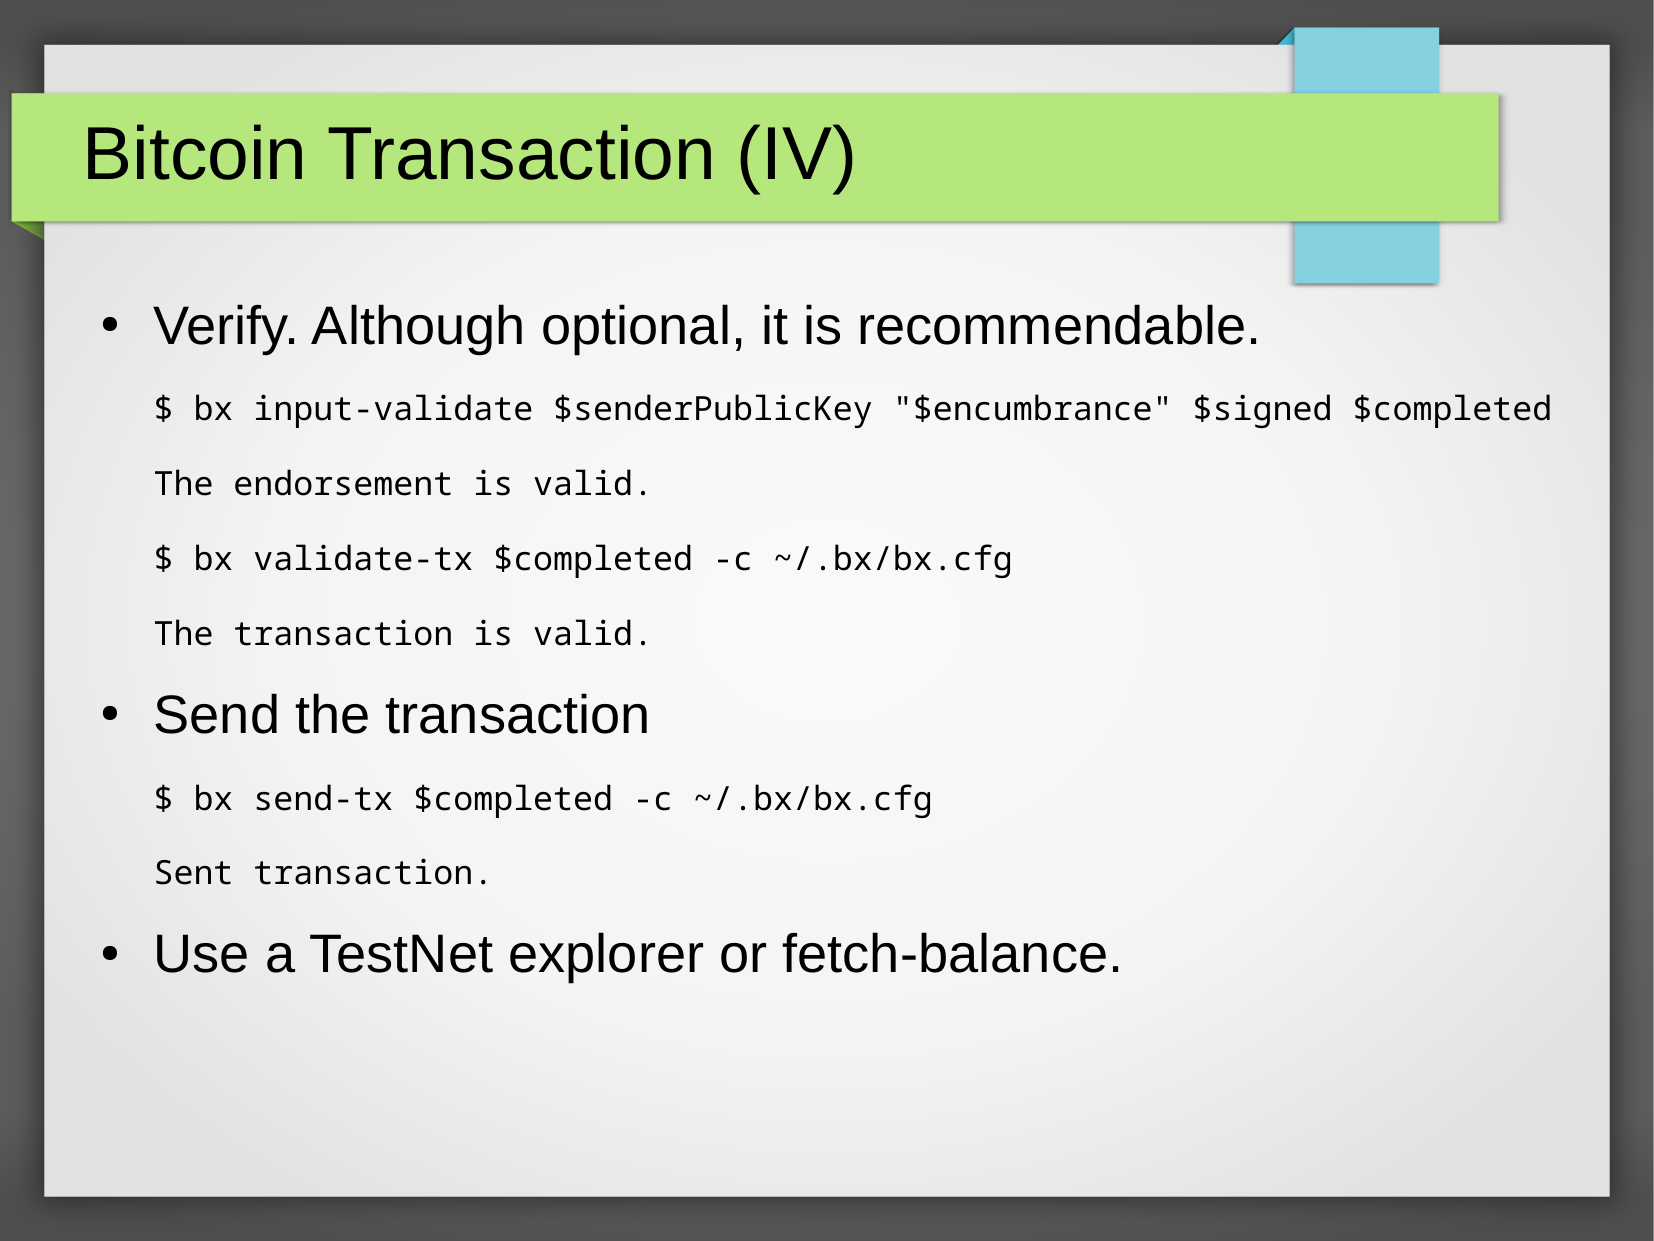

# Bitcoin Transaction (IV)
Verify. Although optional, it is recommendable.
$ bx input-validate $senderPublicKey "$encumbrance" $signed $completed
The endorsement is valid.
$ bx validate-tx $completed -c ~/.bx/bx.cfg
The transaction is valid.
Send the transaction
$ bx send-tx $completed -c ~/.bx/bx.cfg
Sent transaction.
Use a TestNet explorer or fetch-balance.